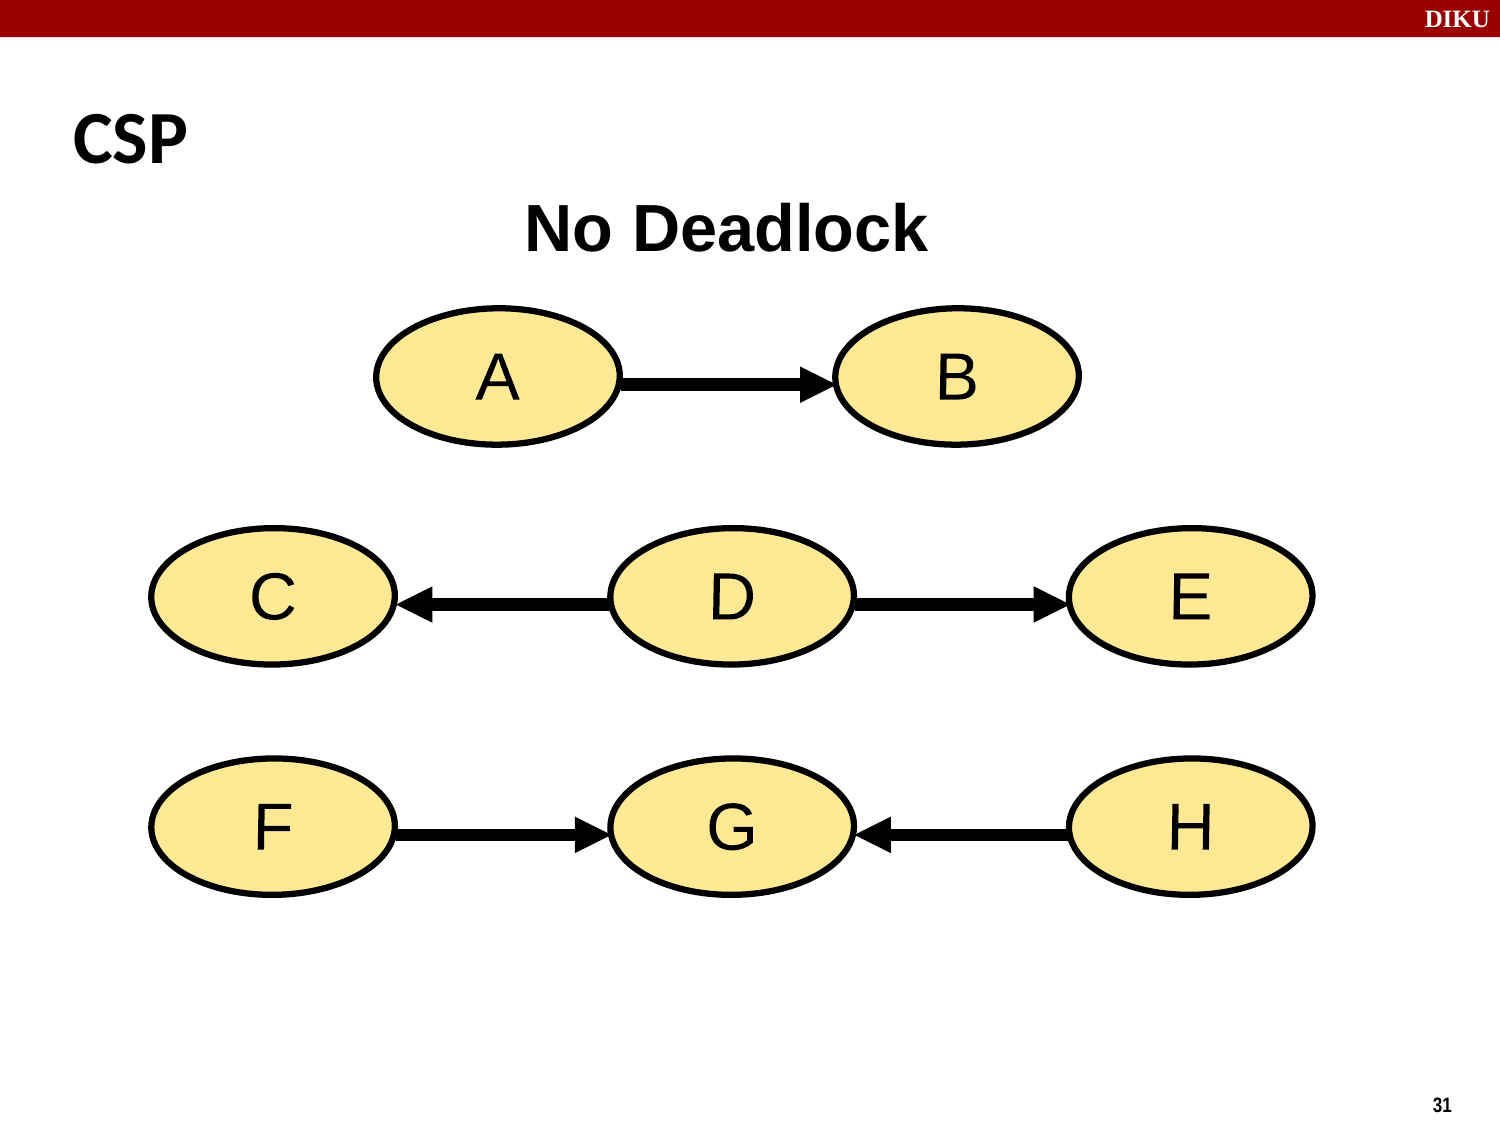

CSP
No Deadlock
A
B
C
D
E
F
G
H